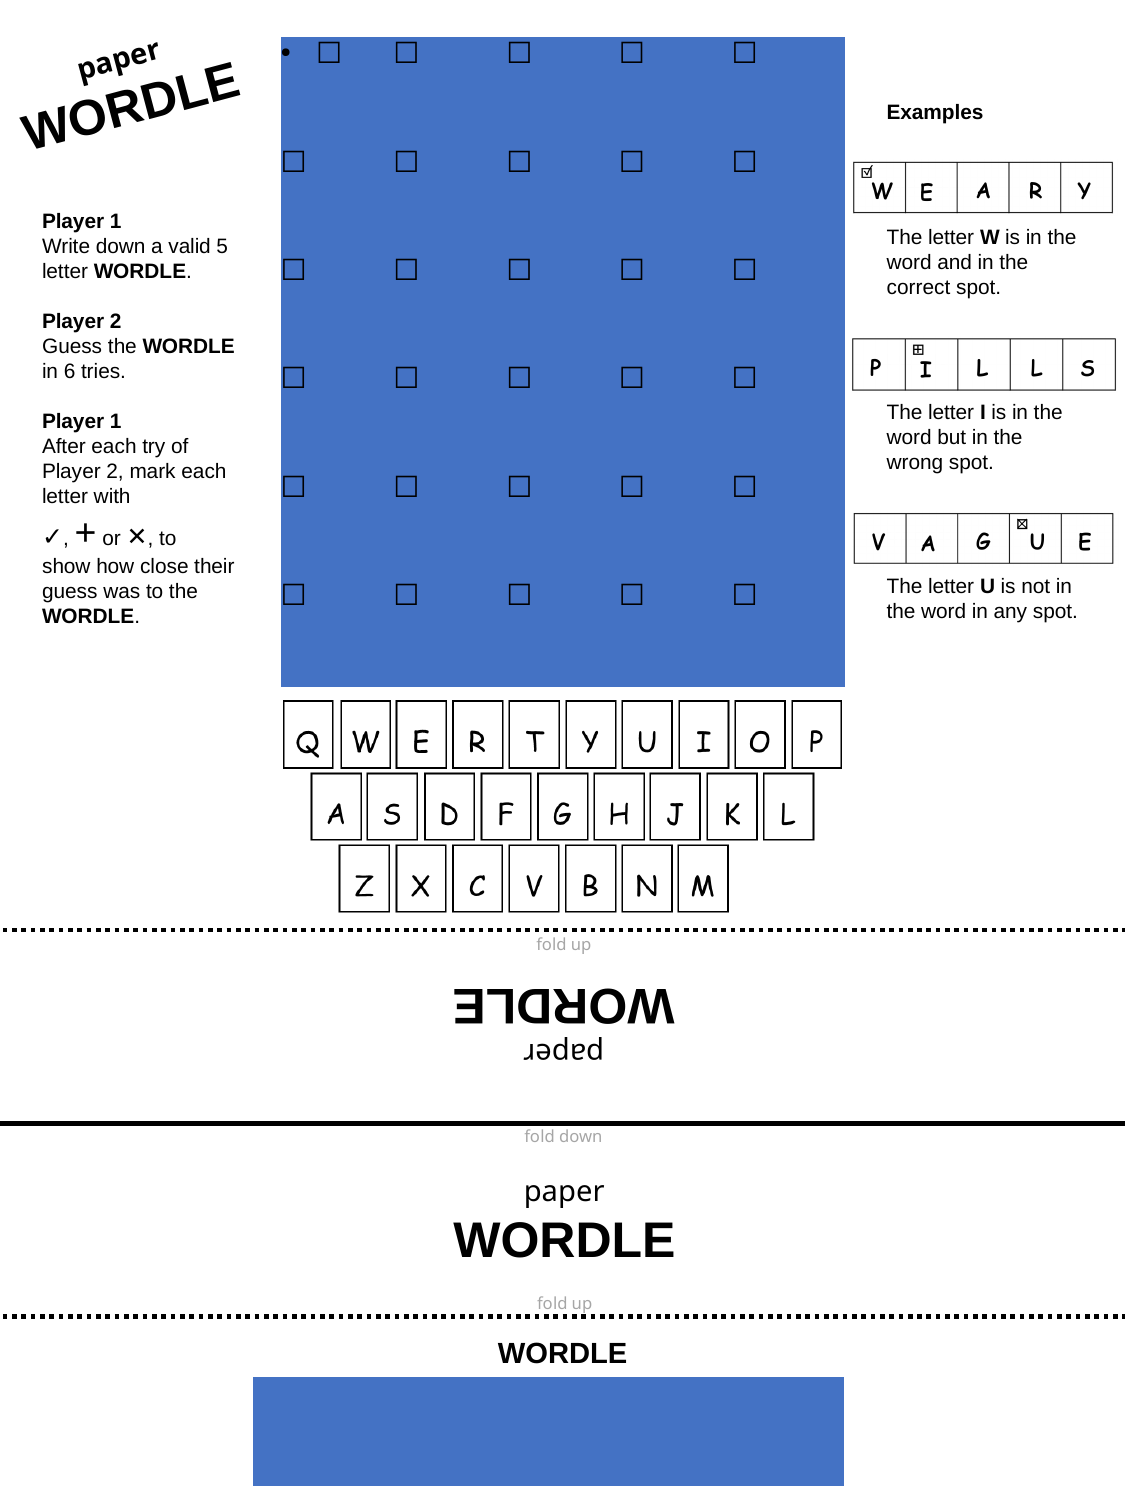

paper
WORDLE
Examples
WEARY
The letter W is in the word and in the correct spot.
PILLS
The letter I is in the word but in the wrong spot.
VAGUE
The letter U is not in the word in any spot.
| ☐ | ☐ | ☐ | ☐ | ☐ |
| --- | --- | --- | --- | --- |
| ☐ | ☐ | ☐ | ☐ | ☐ |
| ☐ | ☐ | ☐ | ☐ | ☐ |
| ☐ | ☐ | ☐ | ☐ | ☐ |
| ☐ | ☐ | ☐ | ☐ | ☐ |
| ☐ | ☐ | ☐ | ☐ | ☐ |
✓
Player 1
Write down a valid 5 letter WORDLE.
Player 2
Guess the WORDLE in 6 tries.
Player 1
After each try of Player 2, mark each letter with
✓, + or ✕, to
show how close their guess was to the WORDLE.
A
R
Y
W
E
+
L
L
S
P
I
✕
G
U
E
V
A
fold up
paper
WORDLE
fold down
paper
WORDLE
fold up
WORDLE
| | | | | |
| --- | --- | --- | --- | --- |